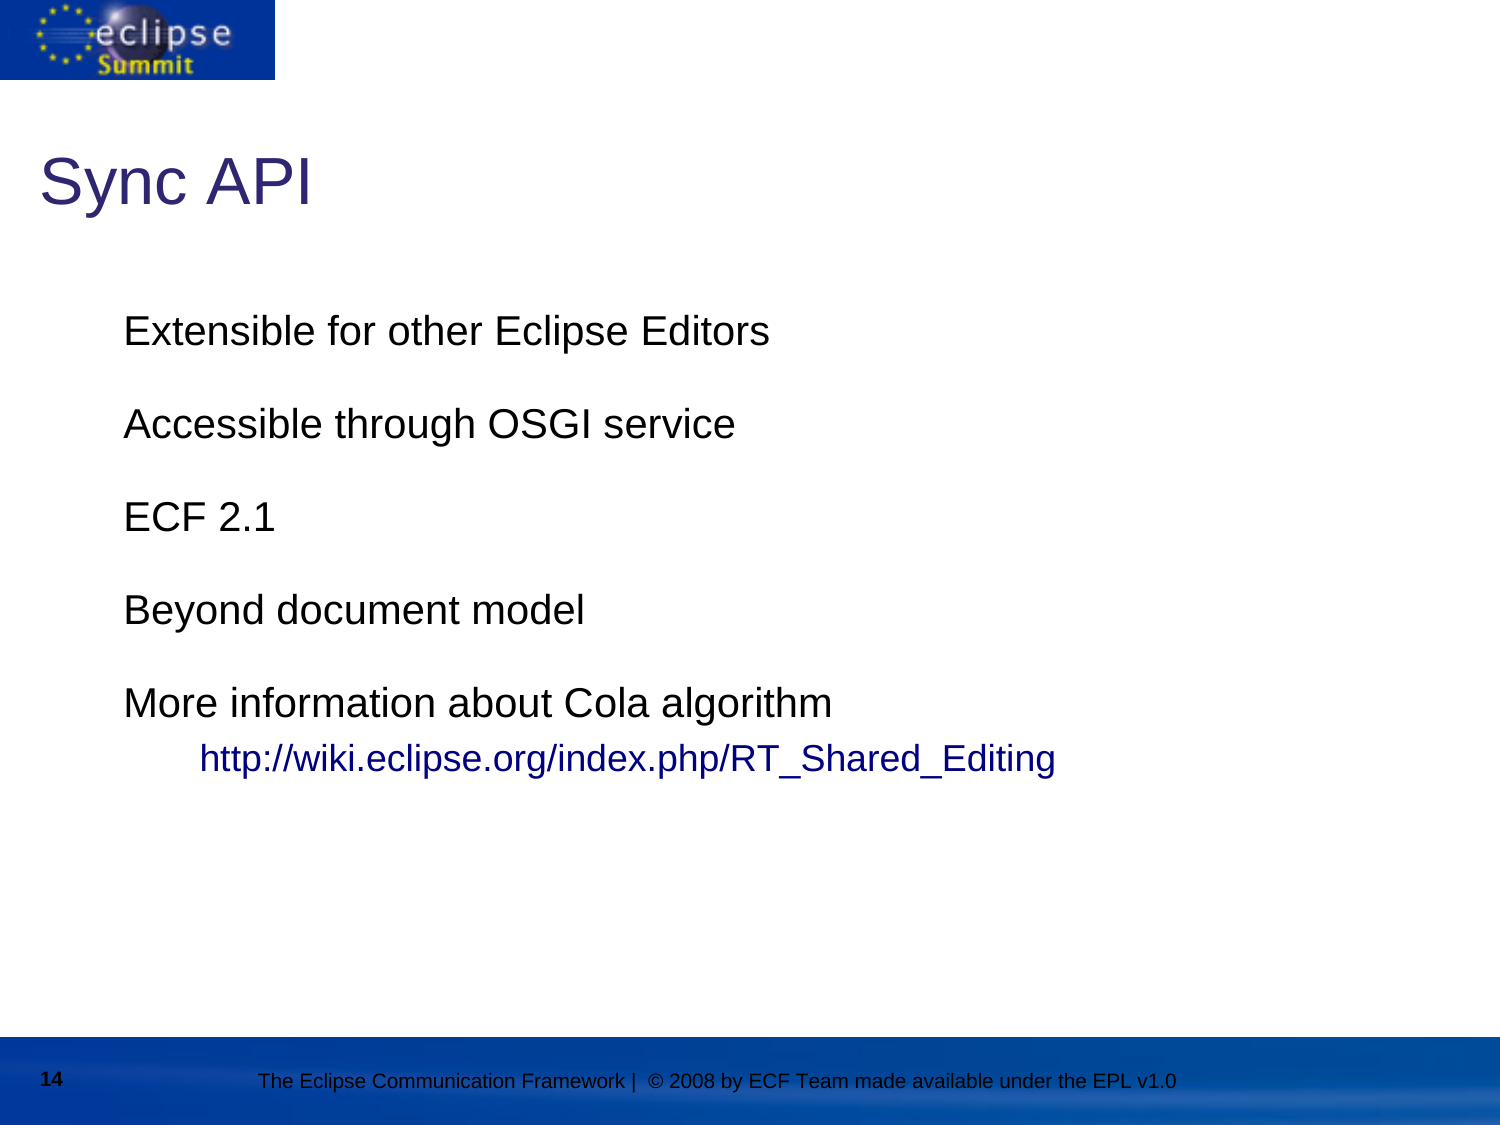

# Sync API
Extensible for other Eclipse Editors
Accessible through OSGI service
ECF 2.1
Beyond document model
More information about Cola algorithm
http://wiki.eclipse.org/index.php/RT_Shared_Editing
14